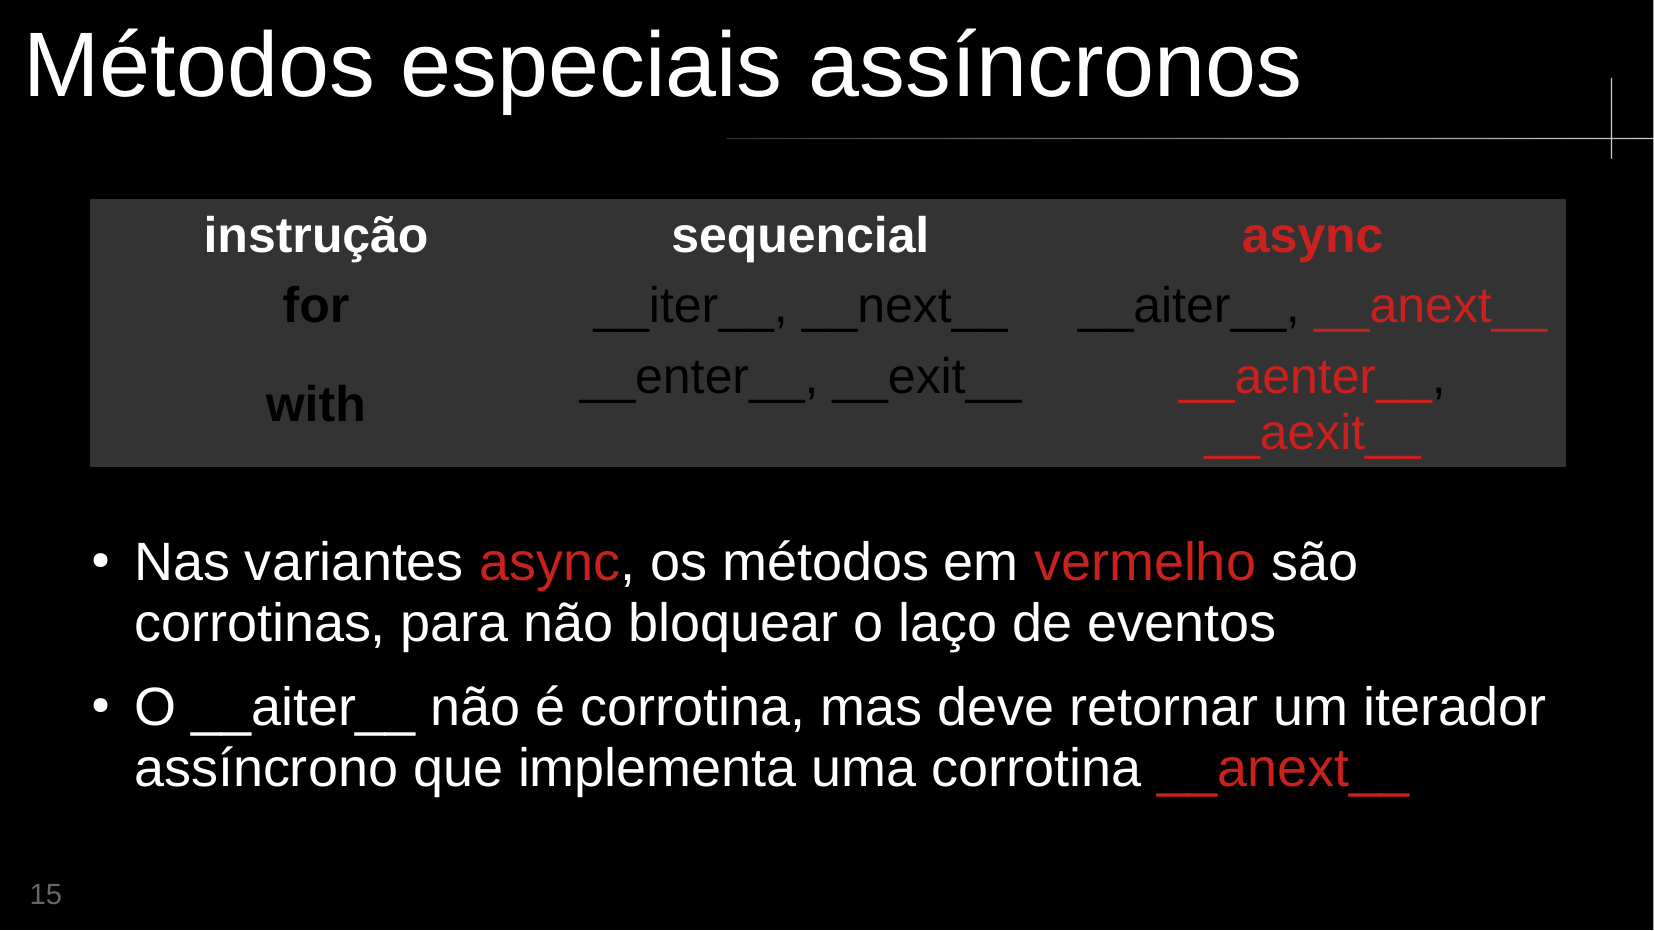

# Métodos especiais assíncronos
| instrução | sequencial | async |
| --- | --- | --- |
| for | \_\_iter\_\_, \_\_next\_\_ | \_\_aiter\_\_, \_\_anext\_\_ |
| with | \_\_enter\_\_, \_\_exit\_\_ | \_\_aenter\_\_, \_\_aexit\_\_ |
Nas variantes async, os métodos em vermelho são corrotinas, para não bloquear o laço de eventos
O __aiter__ não é corrotina, mas deve retornar um iterador assíncrono que implementa uma corrotina __anext__
15